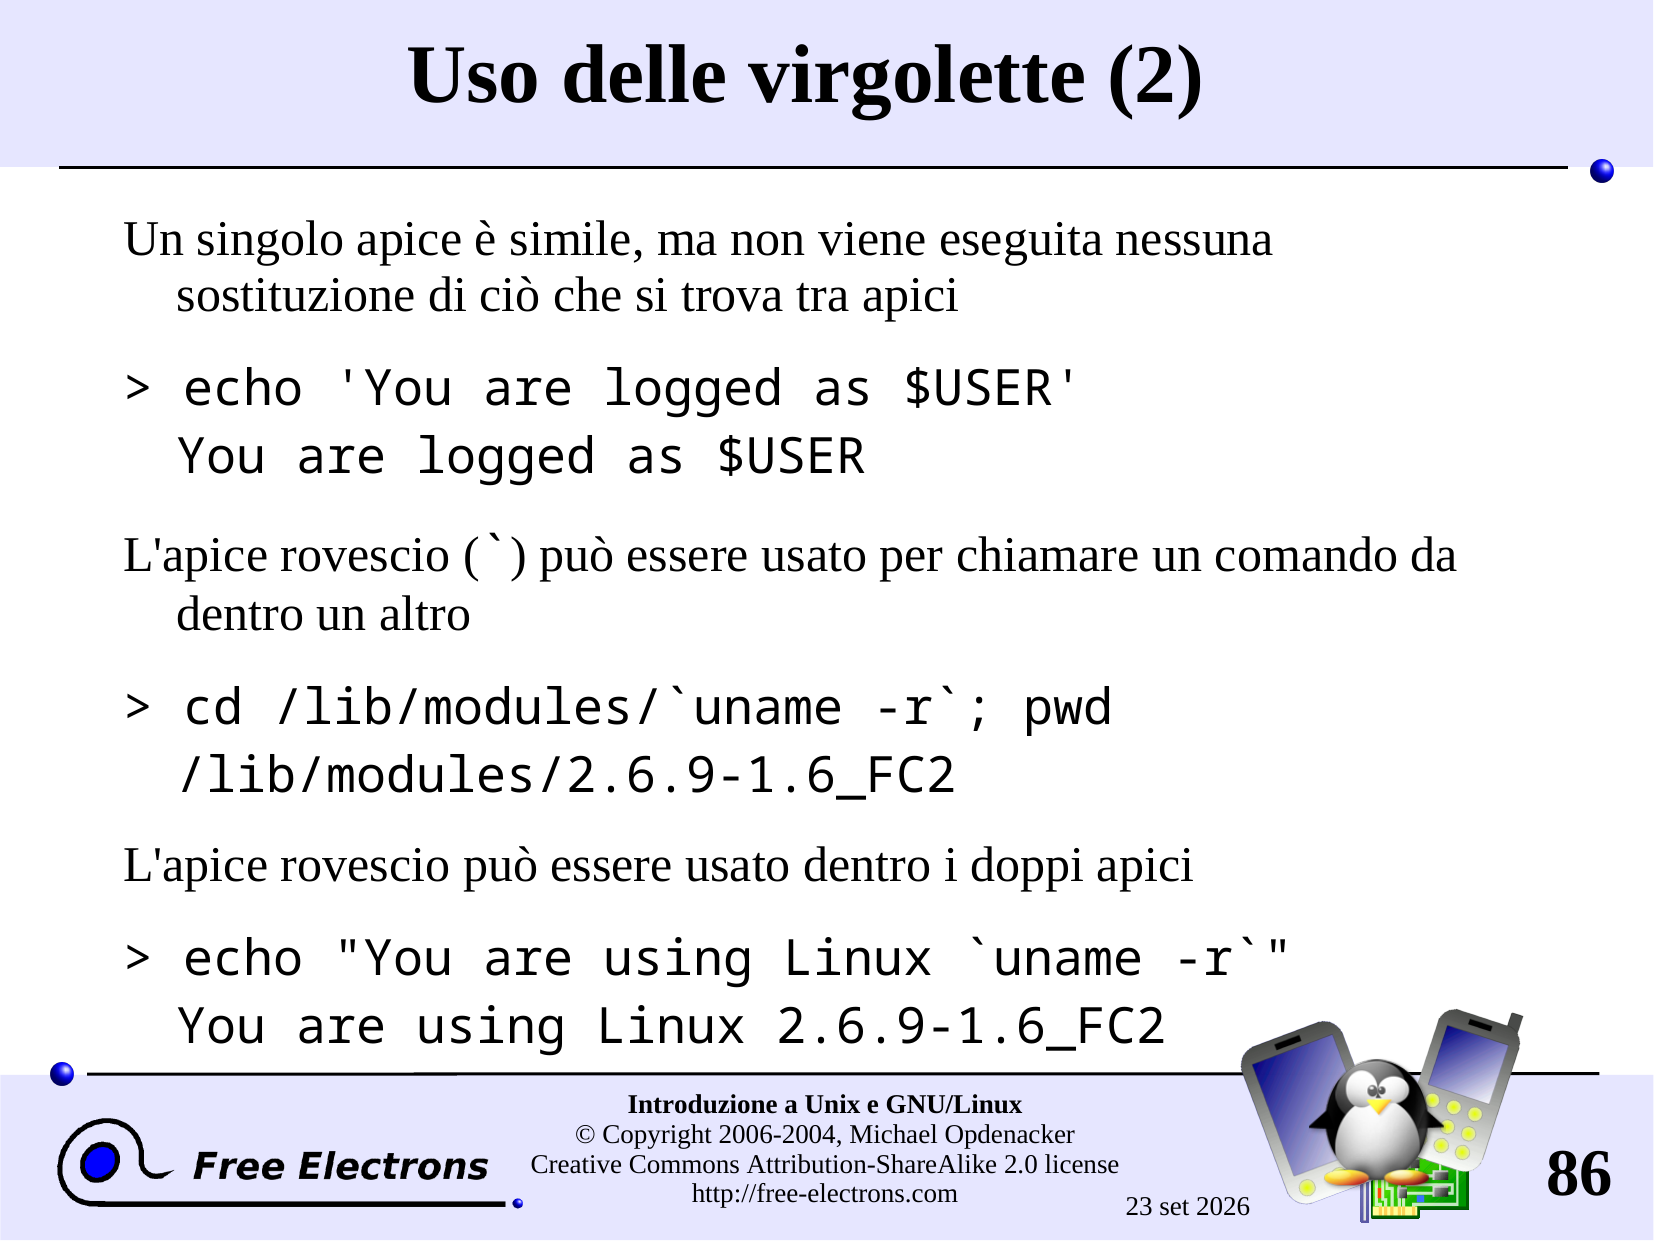

# Uso delle virgolette (2)
Un singolo apice è simile, ma non viene eseguita nessuna sostituzione di ciò che si trova tra apici
> echo 'You are logged as $USER'
You are logged as $USER
L'apice rovescio (`) può essere usato per chiamare un comando da dentro un altro
> cd /lib/modules/`uname -r`; pwd
/lib/modules/2.6.9-1.6_FC2
L'apice rovescio può essere usato dentro i doppi apici
> echo "You are using Linux `uname -r`"
You are using Linux 2.6.9-1.6_FC2